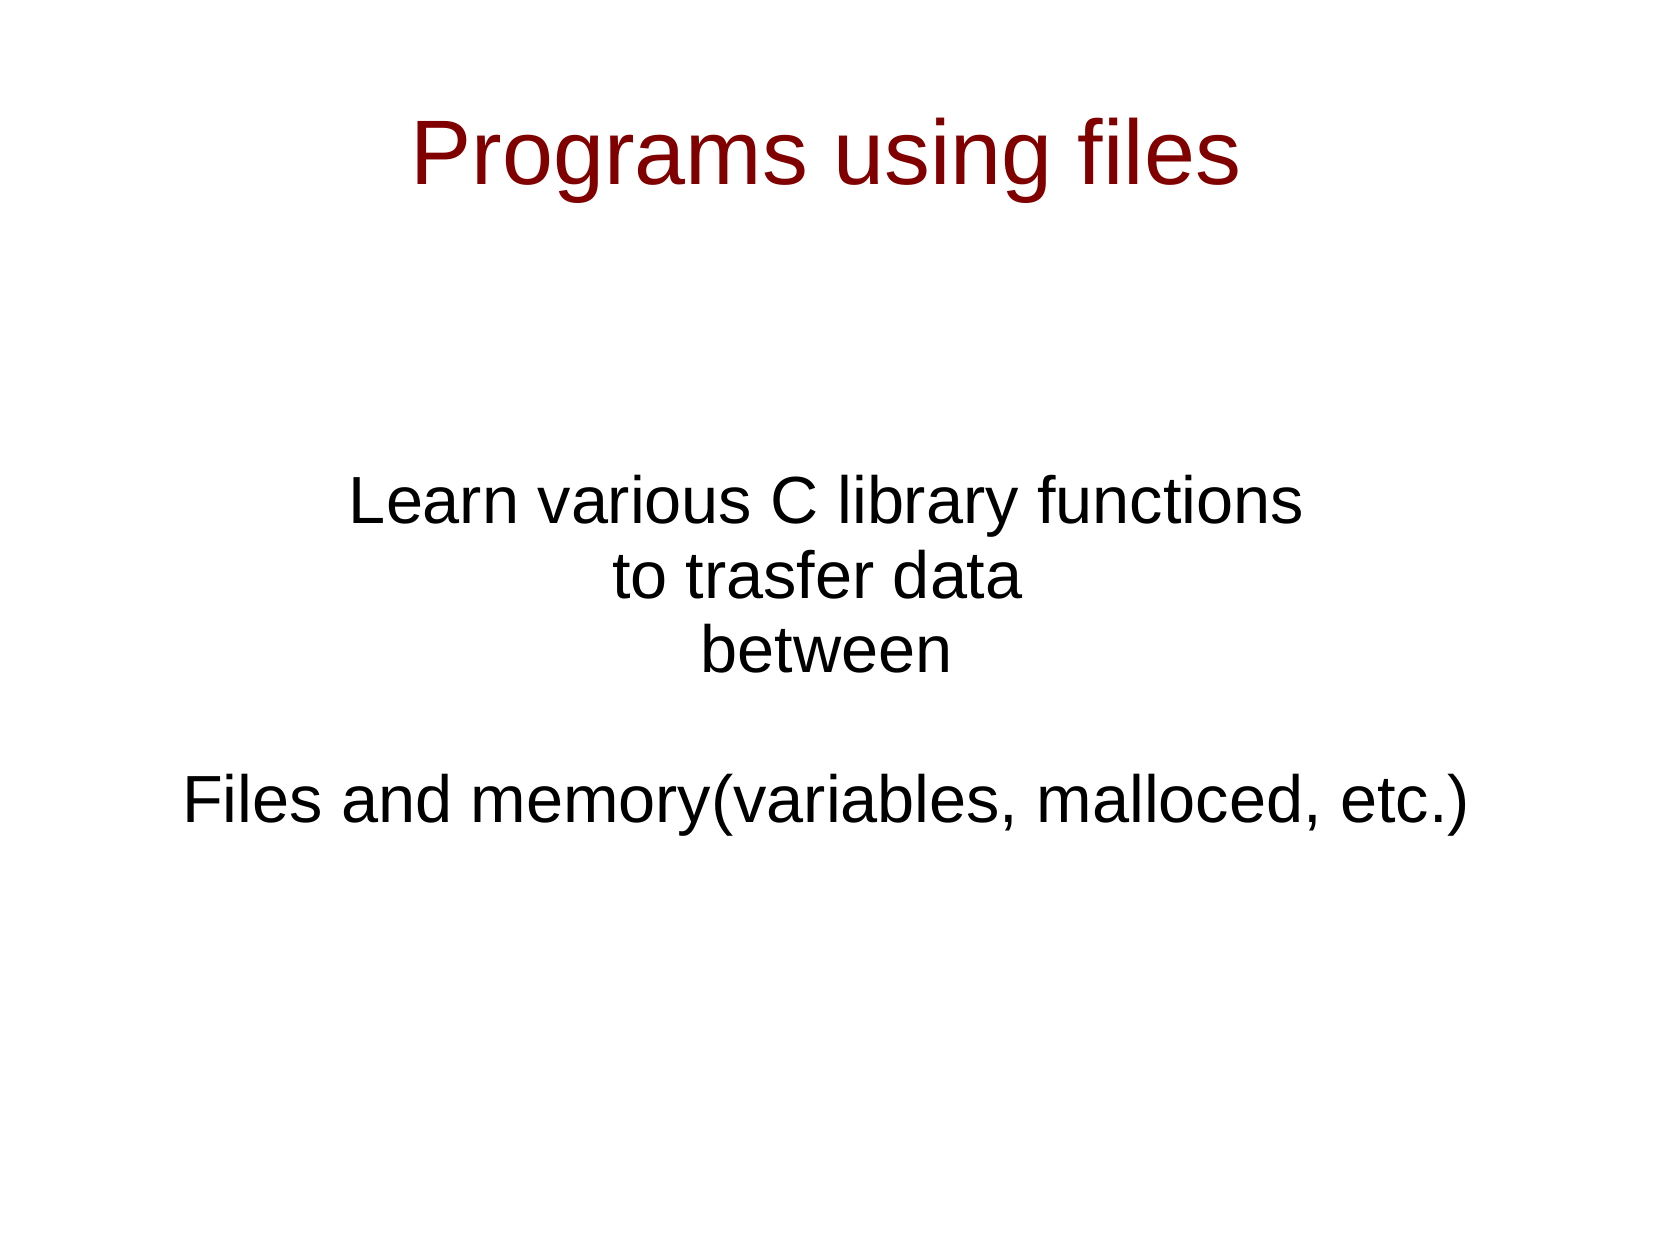

# Programs using files
Learn various C library functions
to trasfer data
between
Files and memory(variables, malloced, etc.)